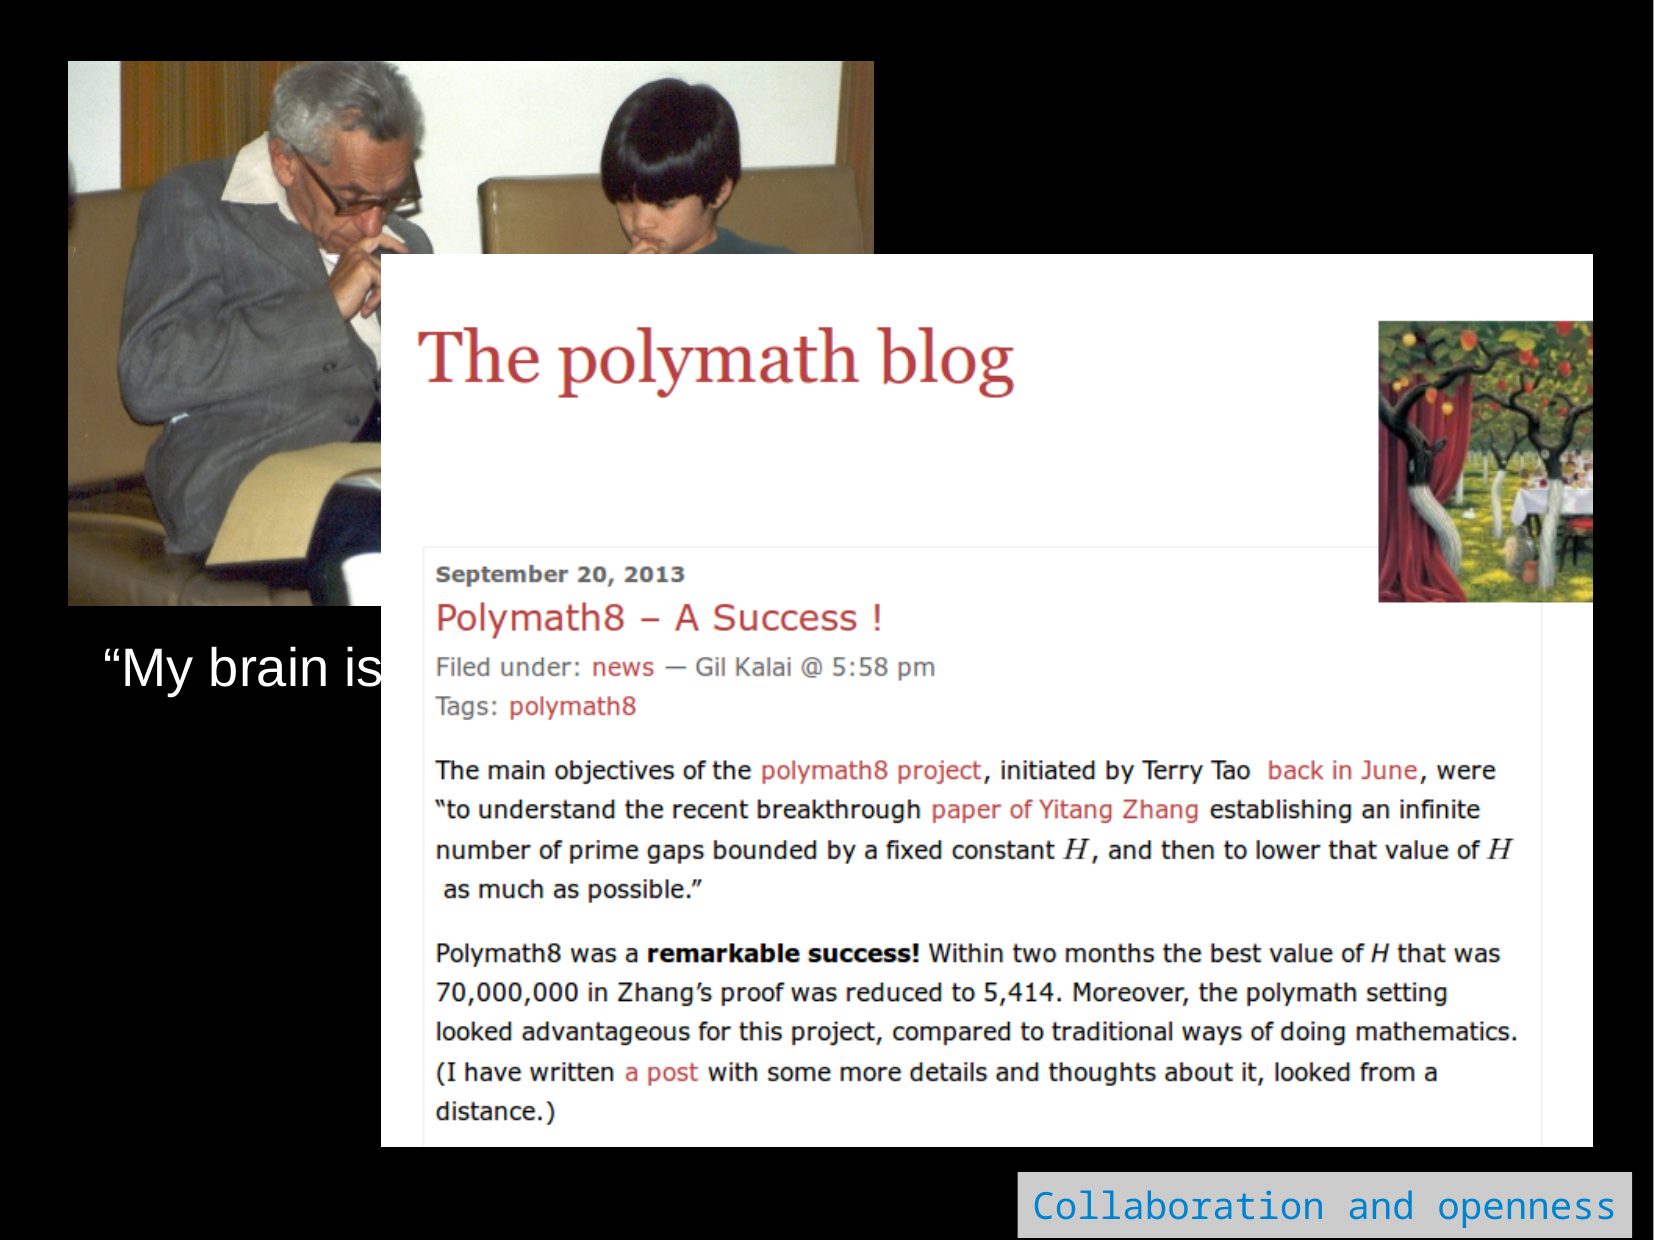

“My brain is open”
Collaboration and openness